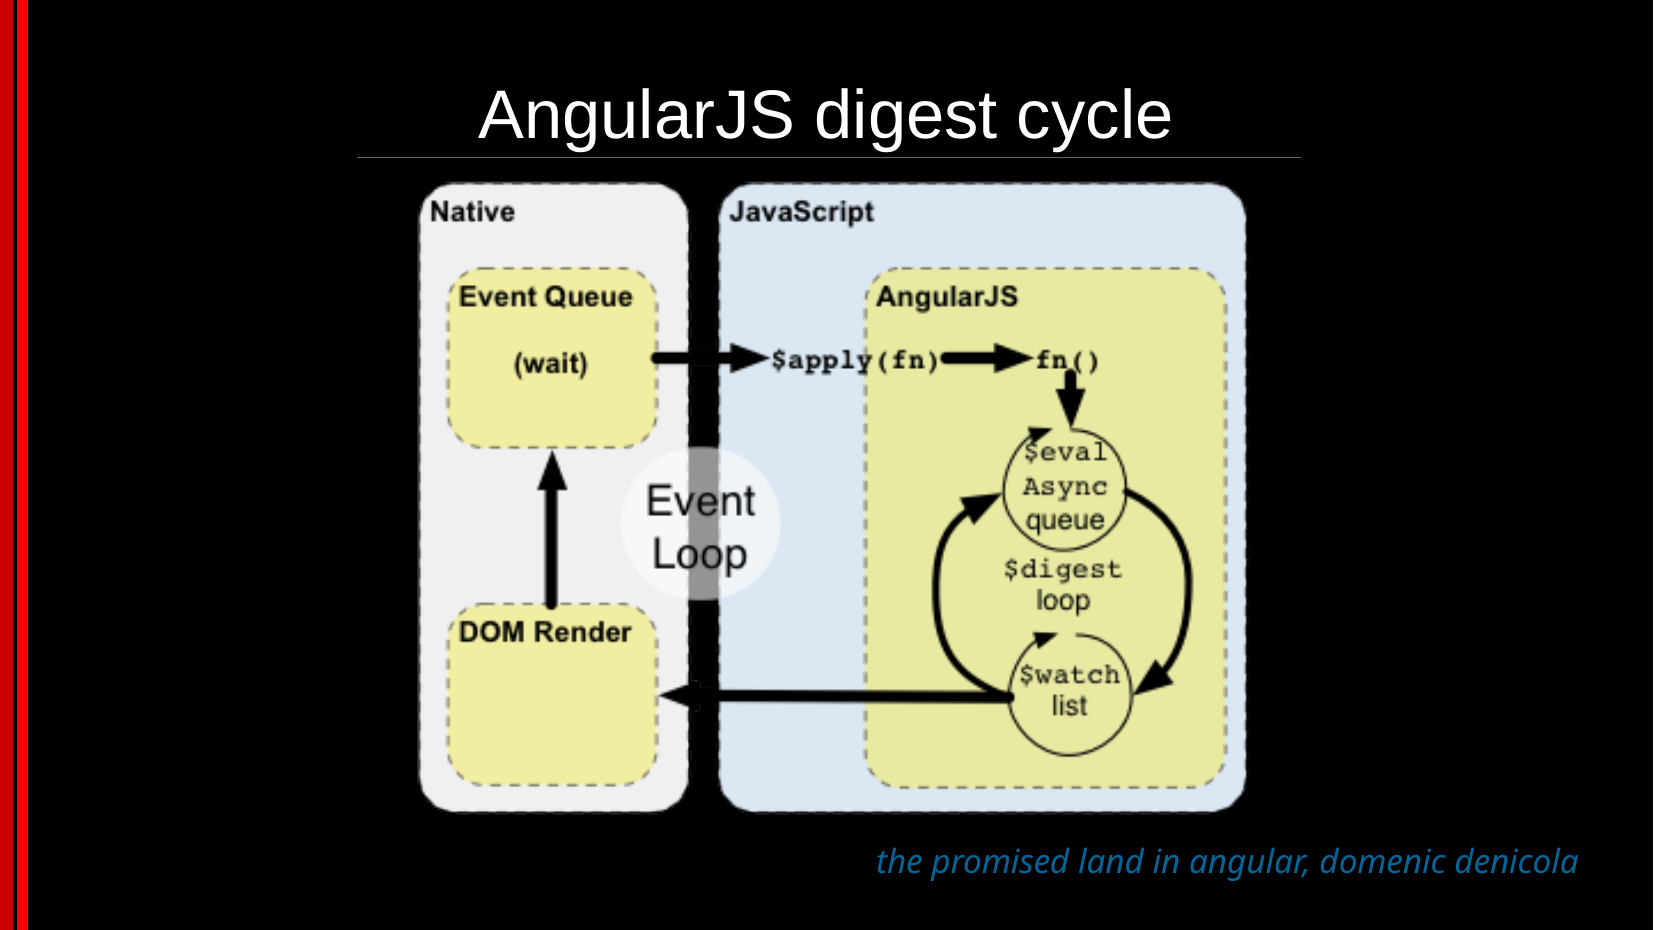

# AngularJS digest cycle
the promised land in angular, domenic denicola